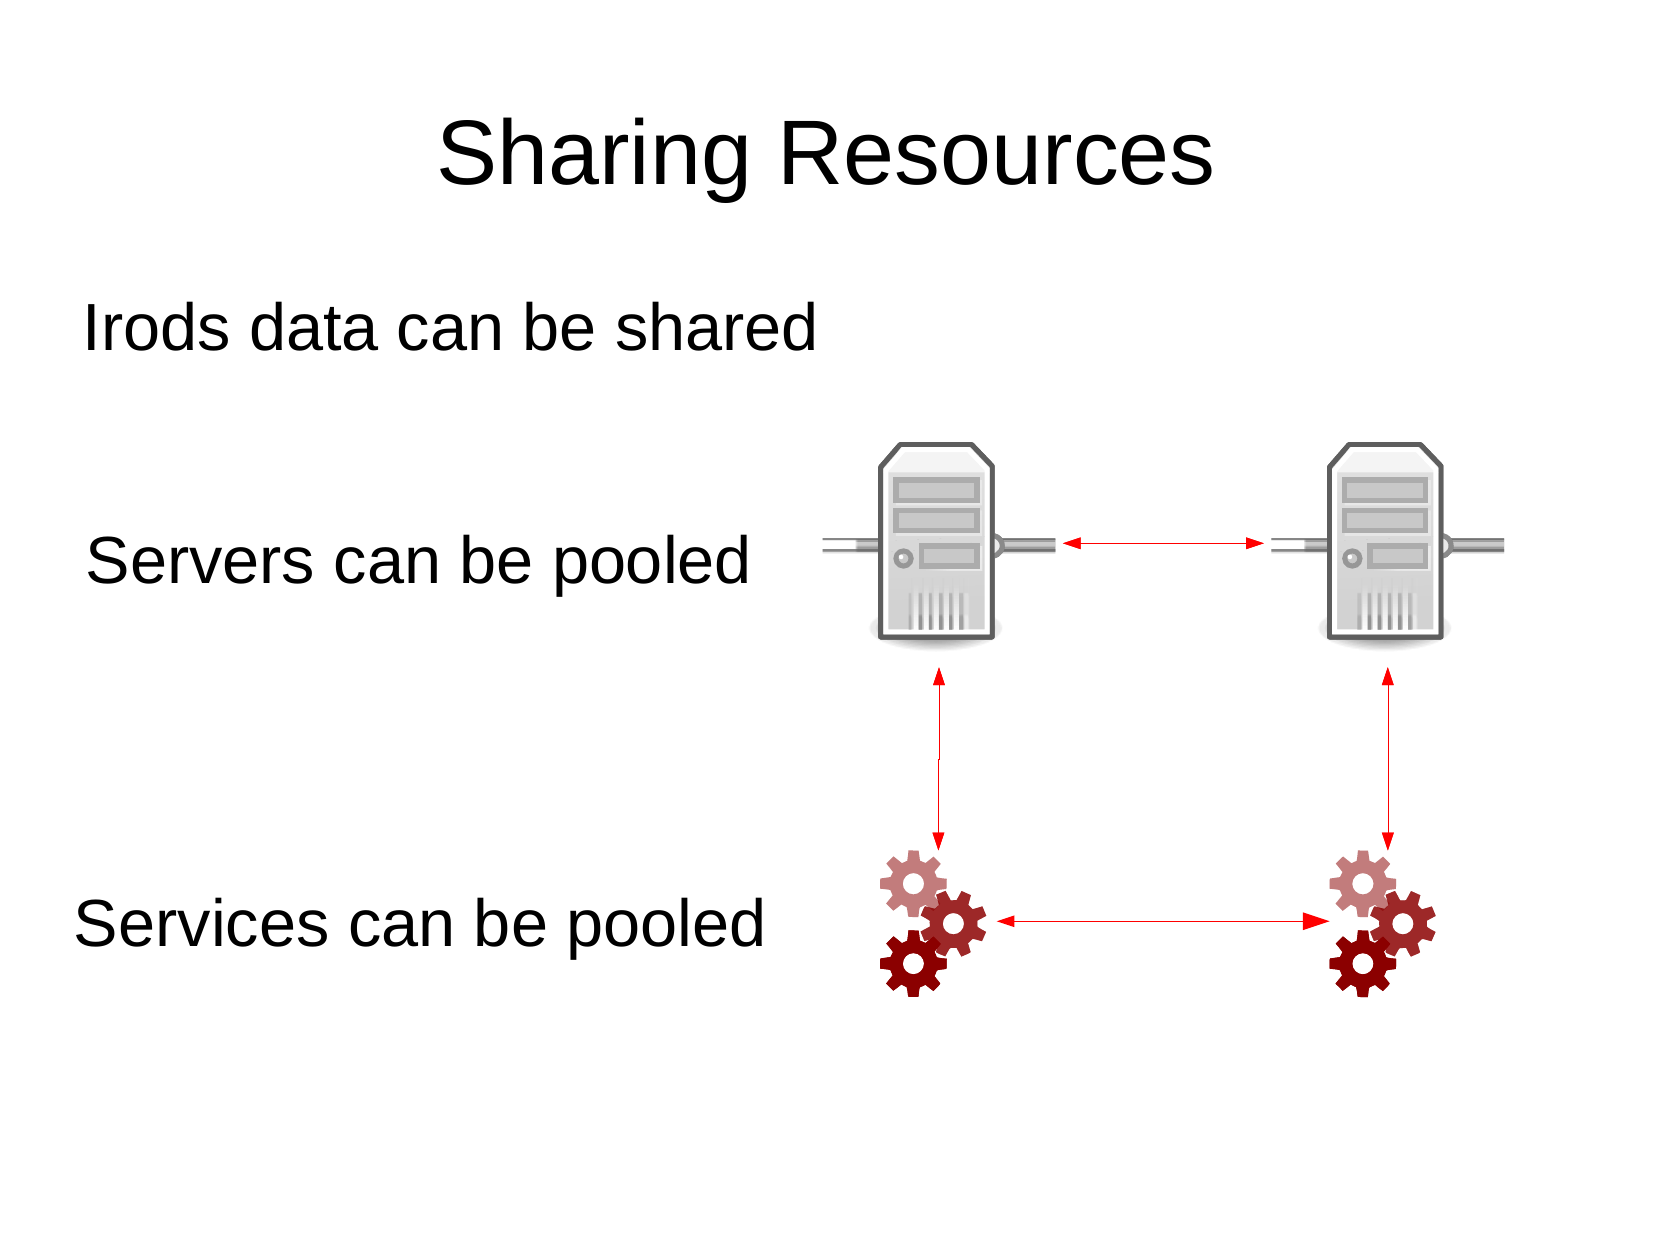

# Sharing Resources
Irods data can be shared
Servers can be pooled
Services can be pooled